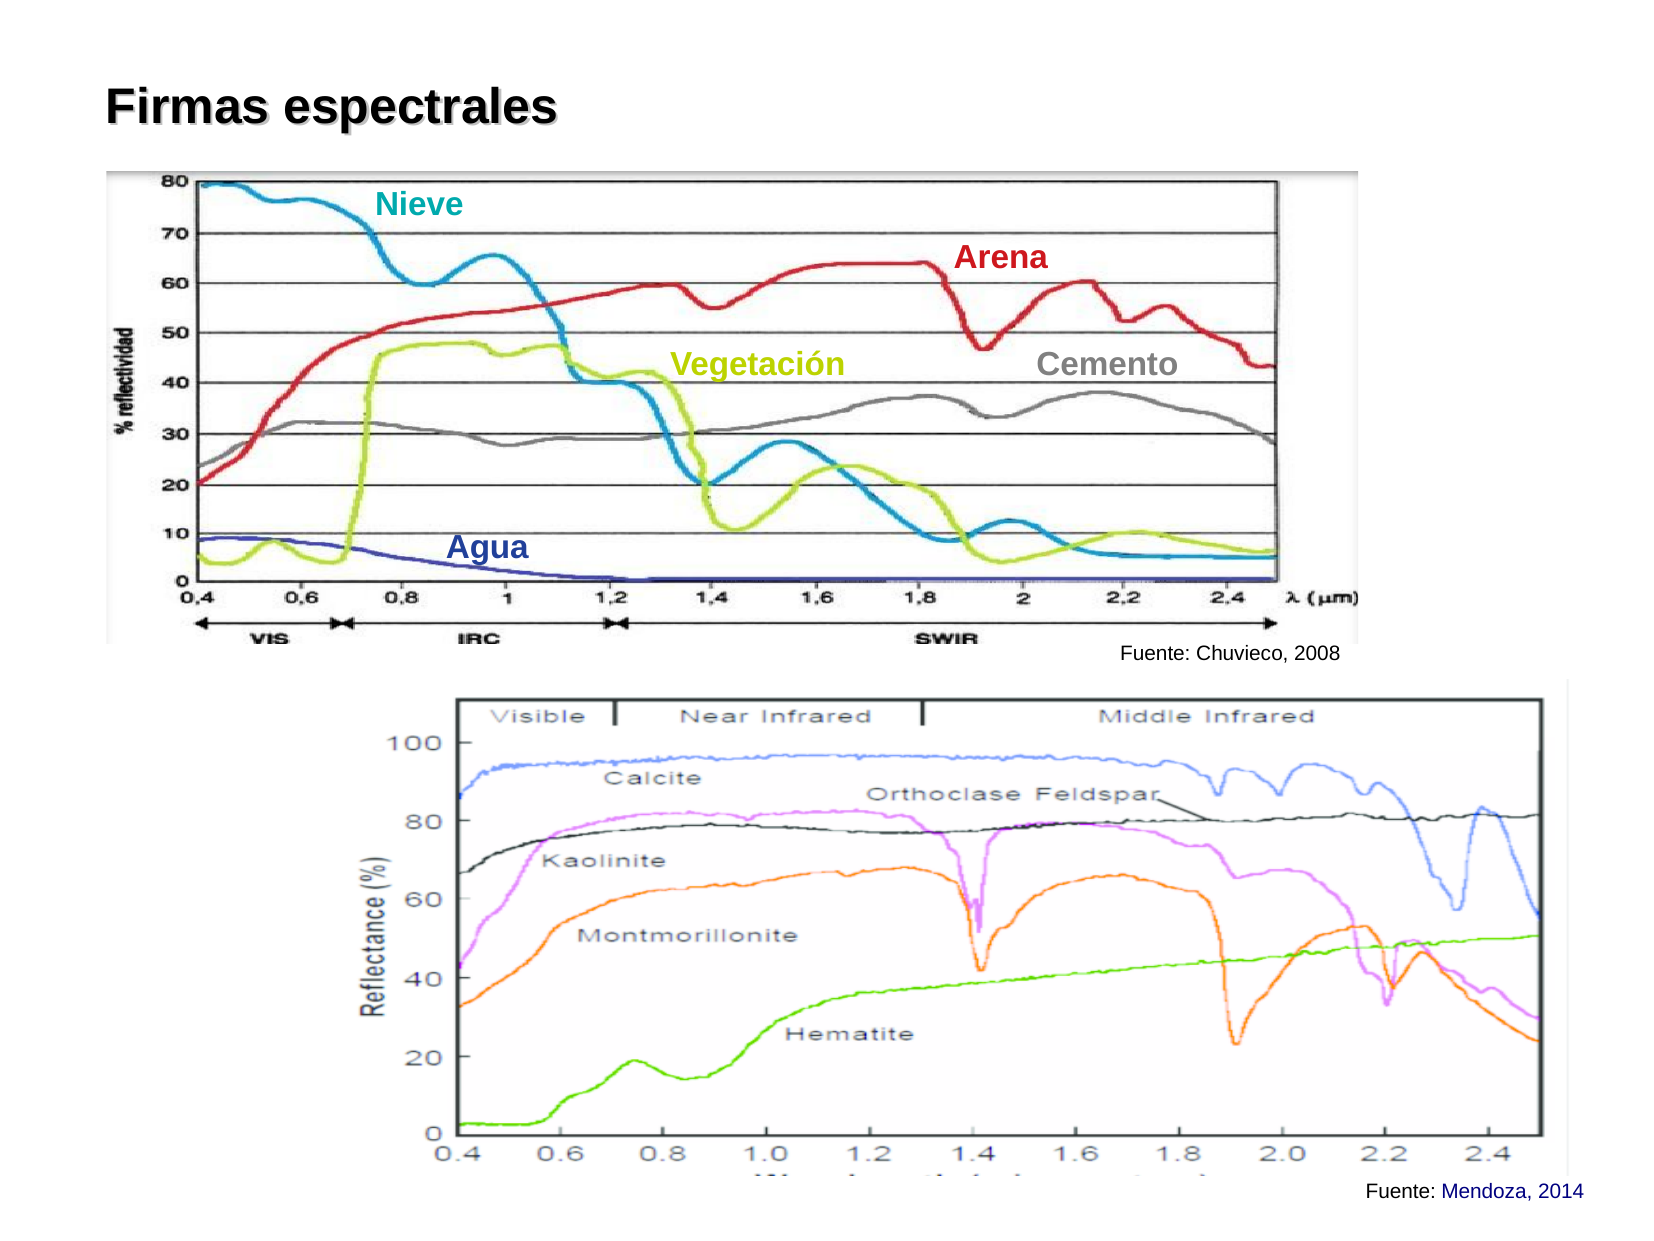

Firmas espectrales
Nieve
Arena
Vegetación
Cemento
Agua
Fuente: Chuvieco, 2008
Fuente: Mendoza, 2014